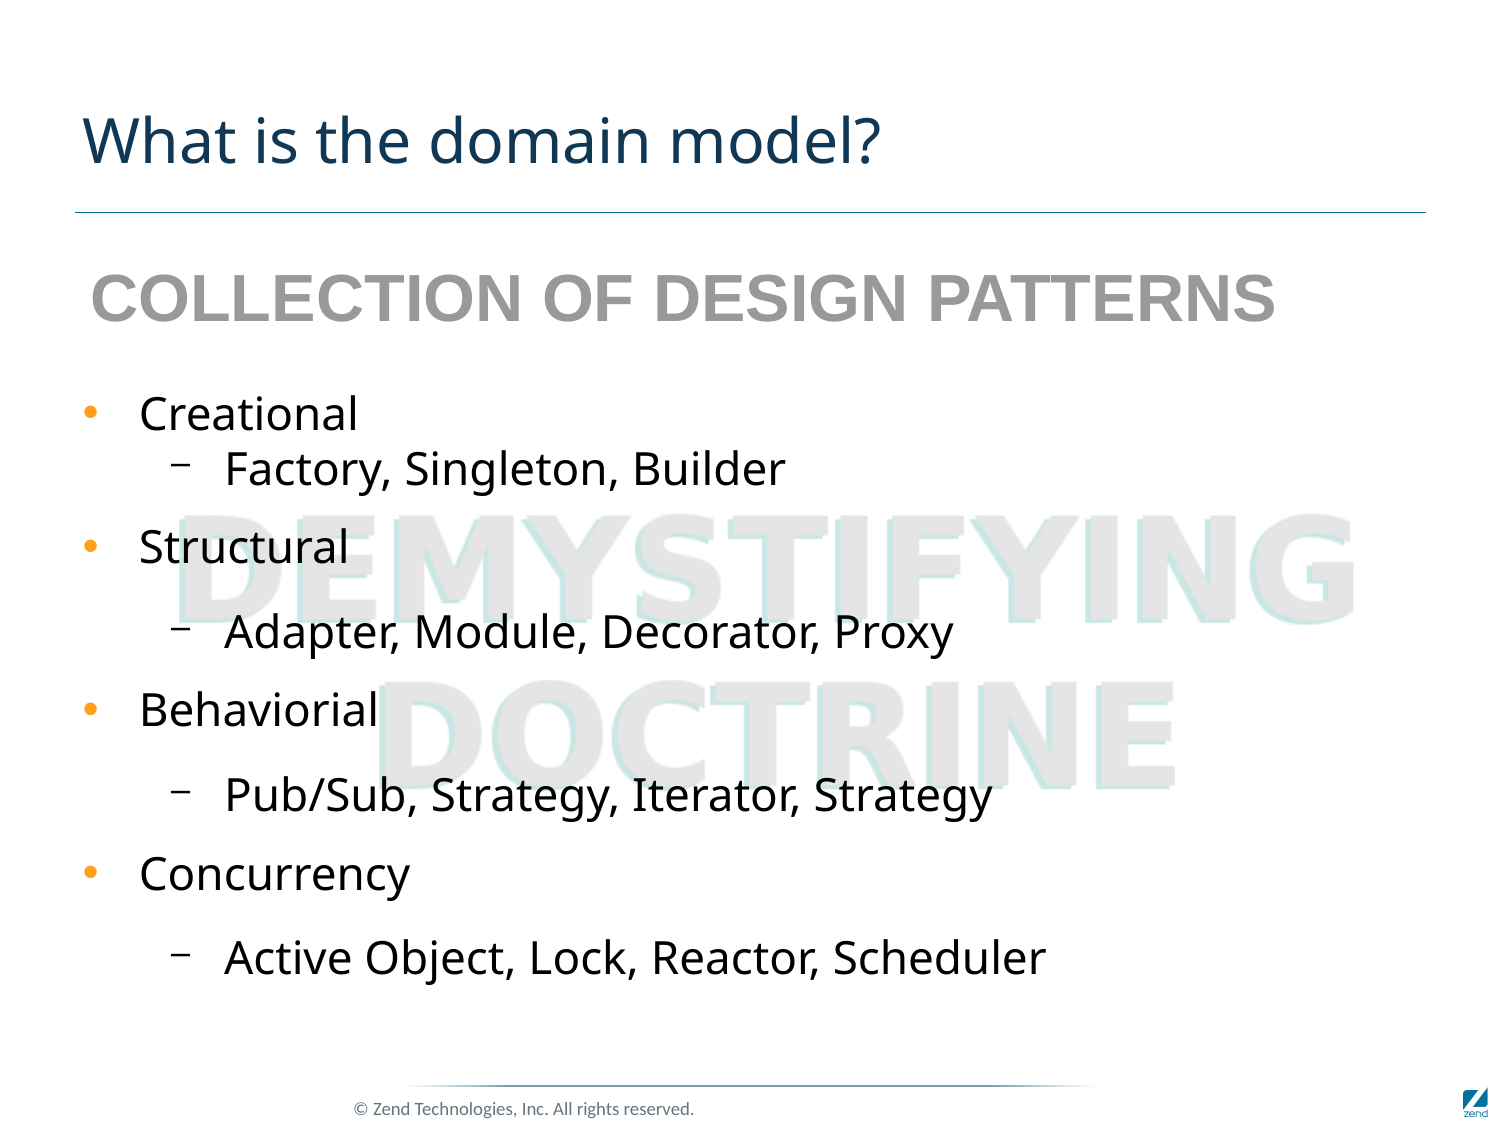

# What is the domain model?
COLLECTION OF DESIGN PATTERNS
Creational
Factory, Singleton, Builder
Structural
Adapter, Module, Decorator, Proxy
Behaviorial
Pub/Sub, Strategy, Iterator, Strategy
Concurrency
Active Object, Lock, Reactor, Scheduler